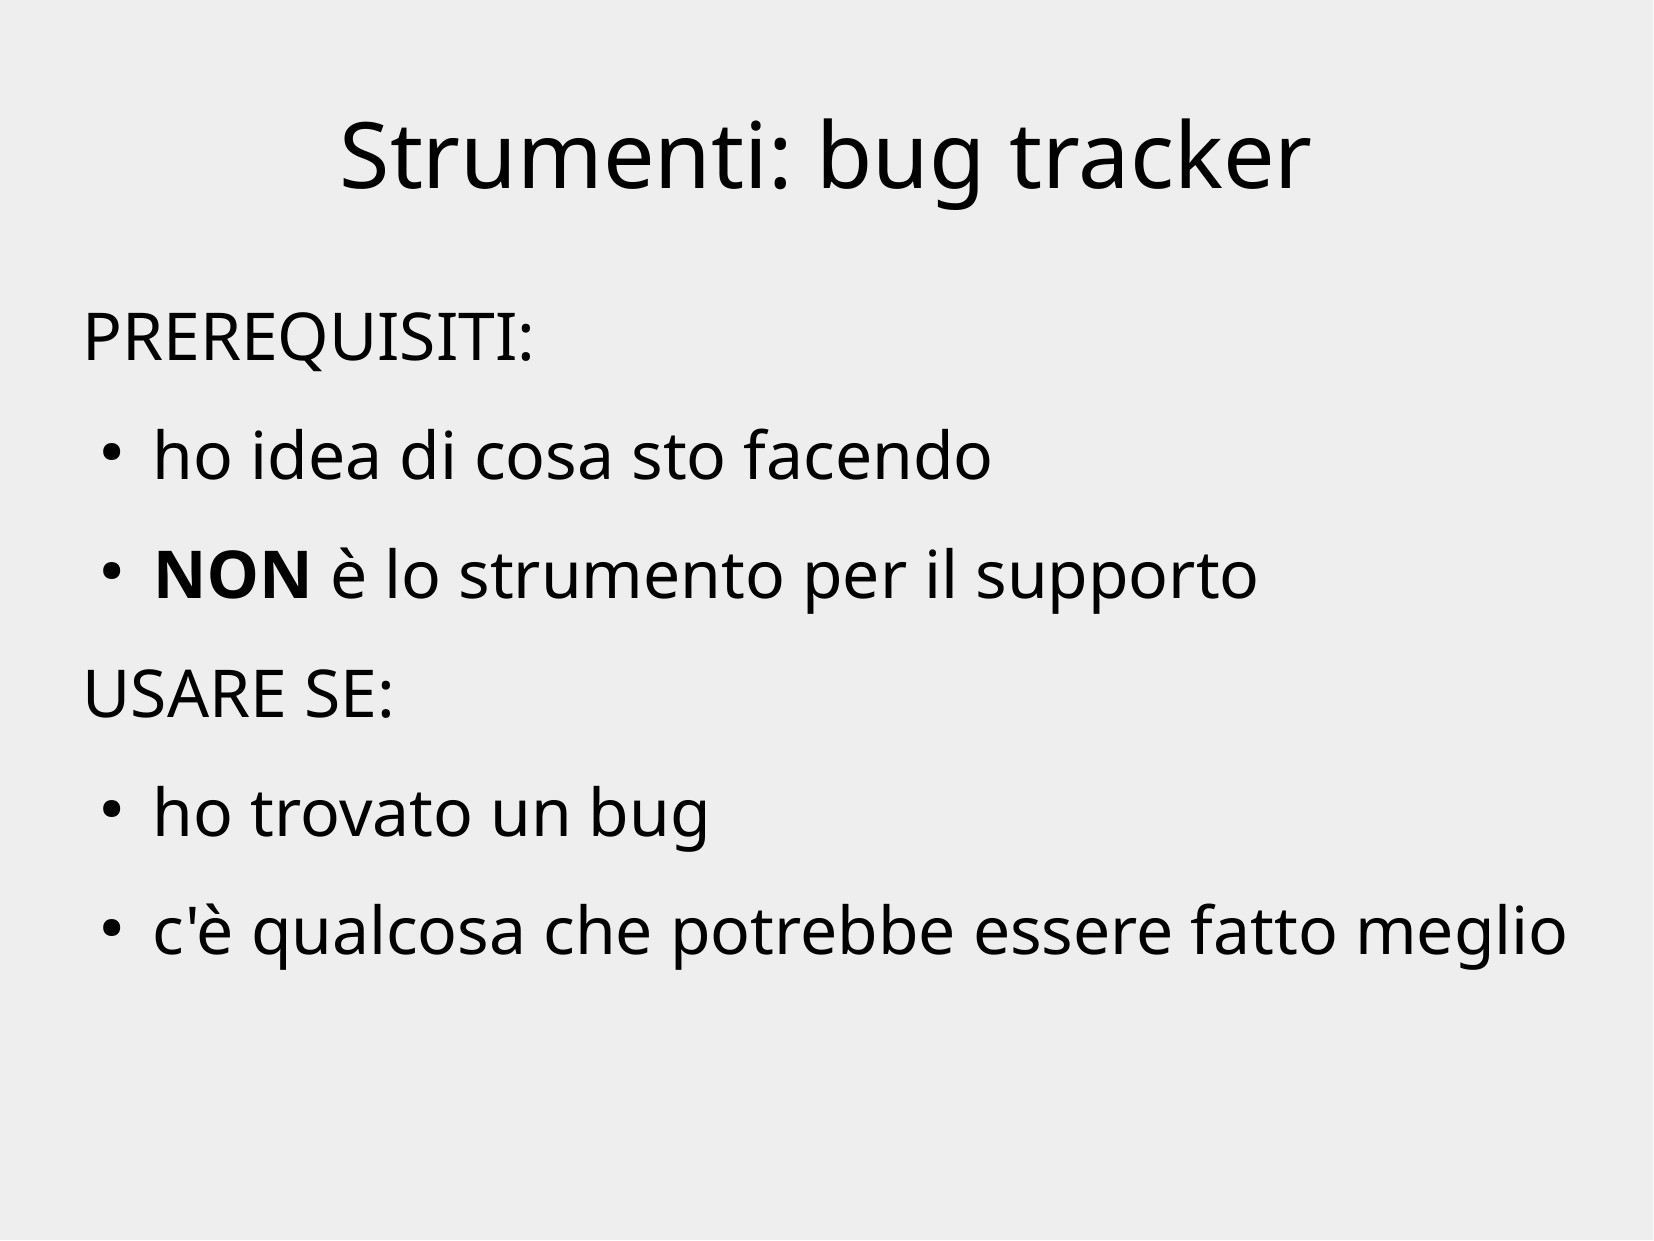

# Strumenti: bug tracker
PREREQUISITI:
ho idea di cosa sto facendo
NON è lo strumento per il supporto
USARE SE:
ho trovato un bug
c'è qualcosa che potrebbe essere fatto meglio